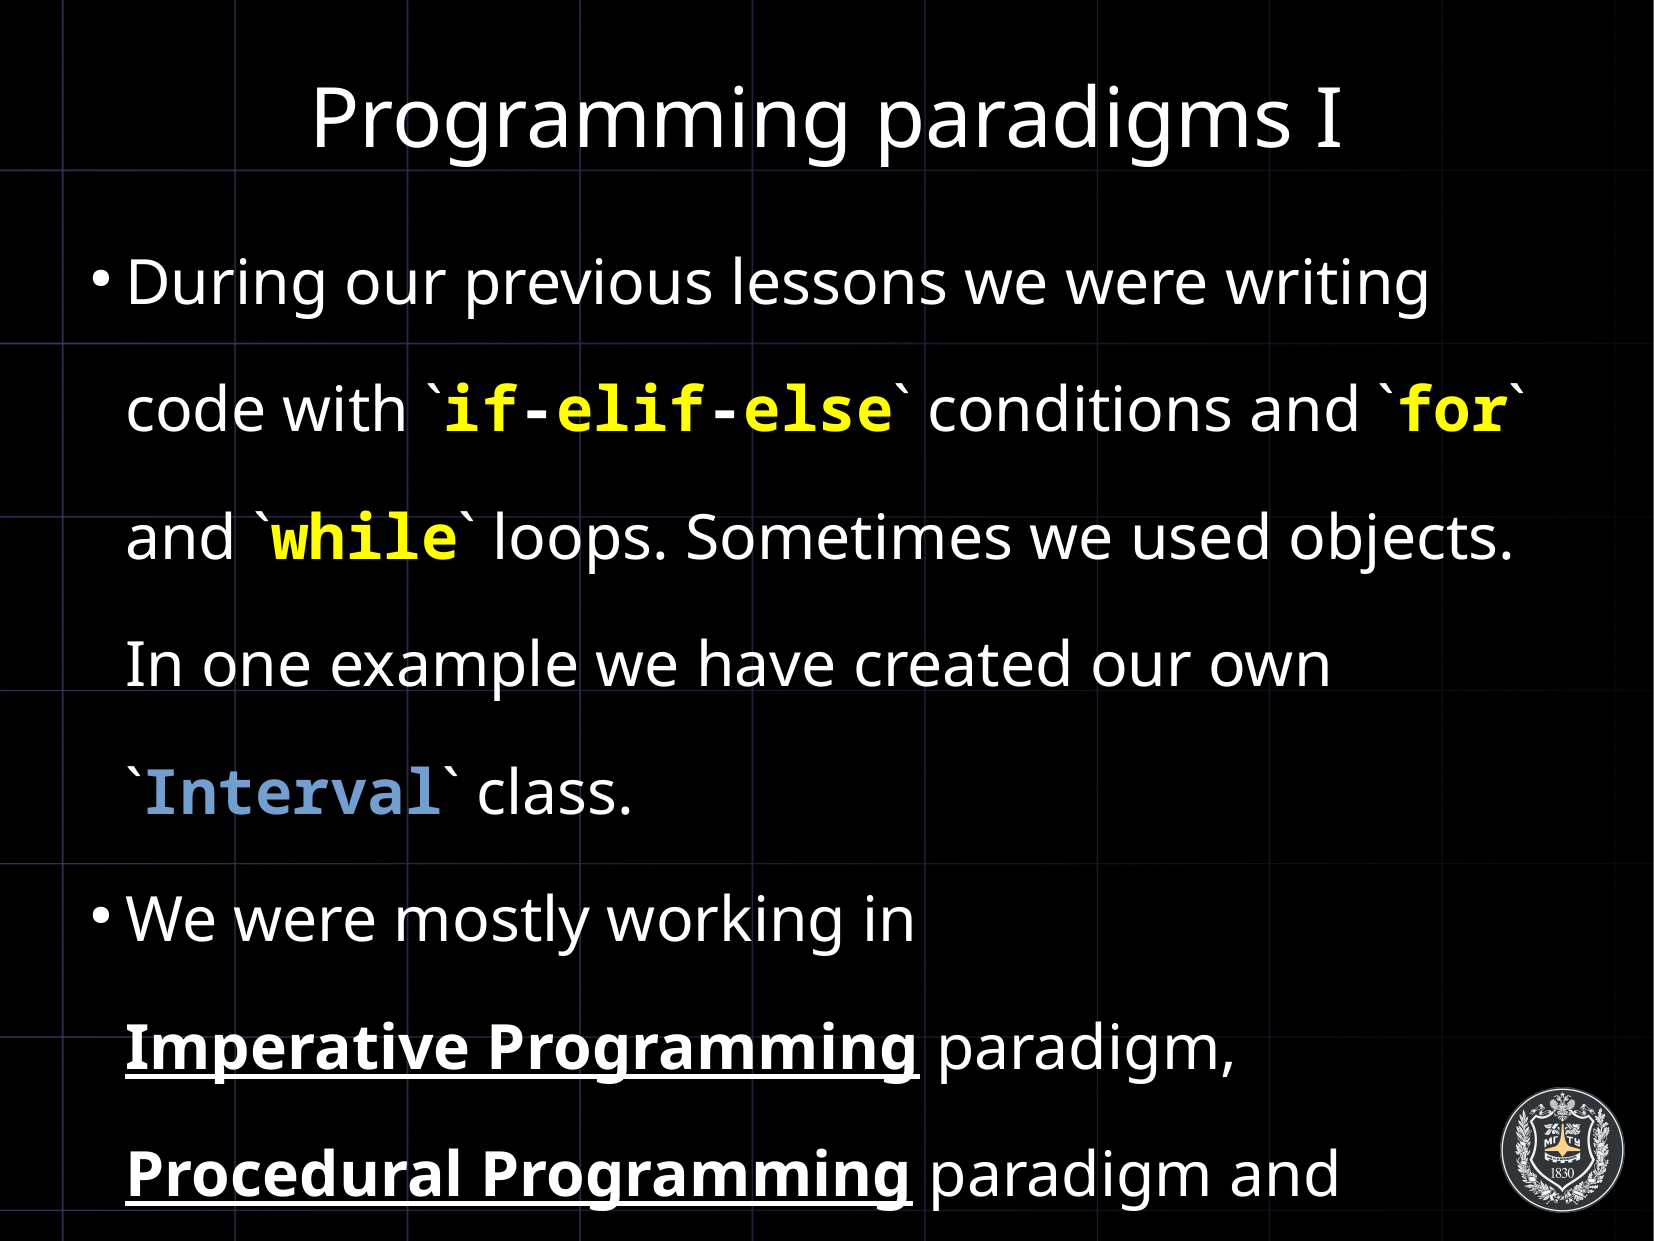

# Programming paradigms I
During our previous lessons we were writing code with `if-elif-else` conditions and `for` and `while` loops. Sometimes we used objects. In one example we have created our own `Interval` class.
We were mostly working in
Imperative Programming paradigm, Procedural Programming paradigm and sometimes in Object-Oriented Programming paradigm.
What does it mean?